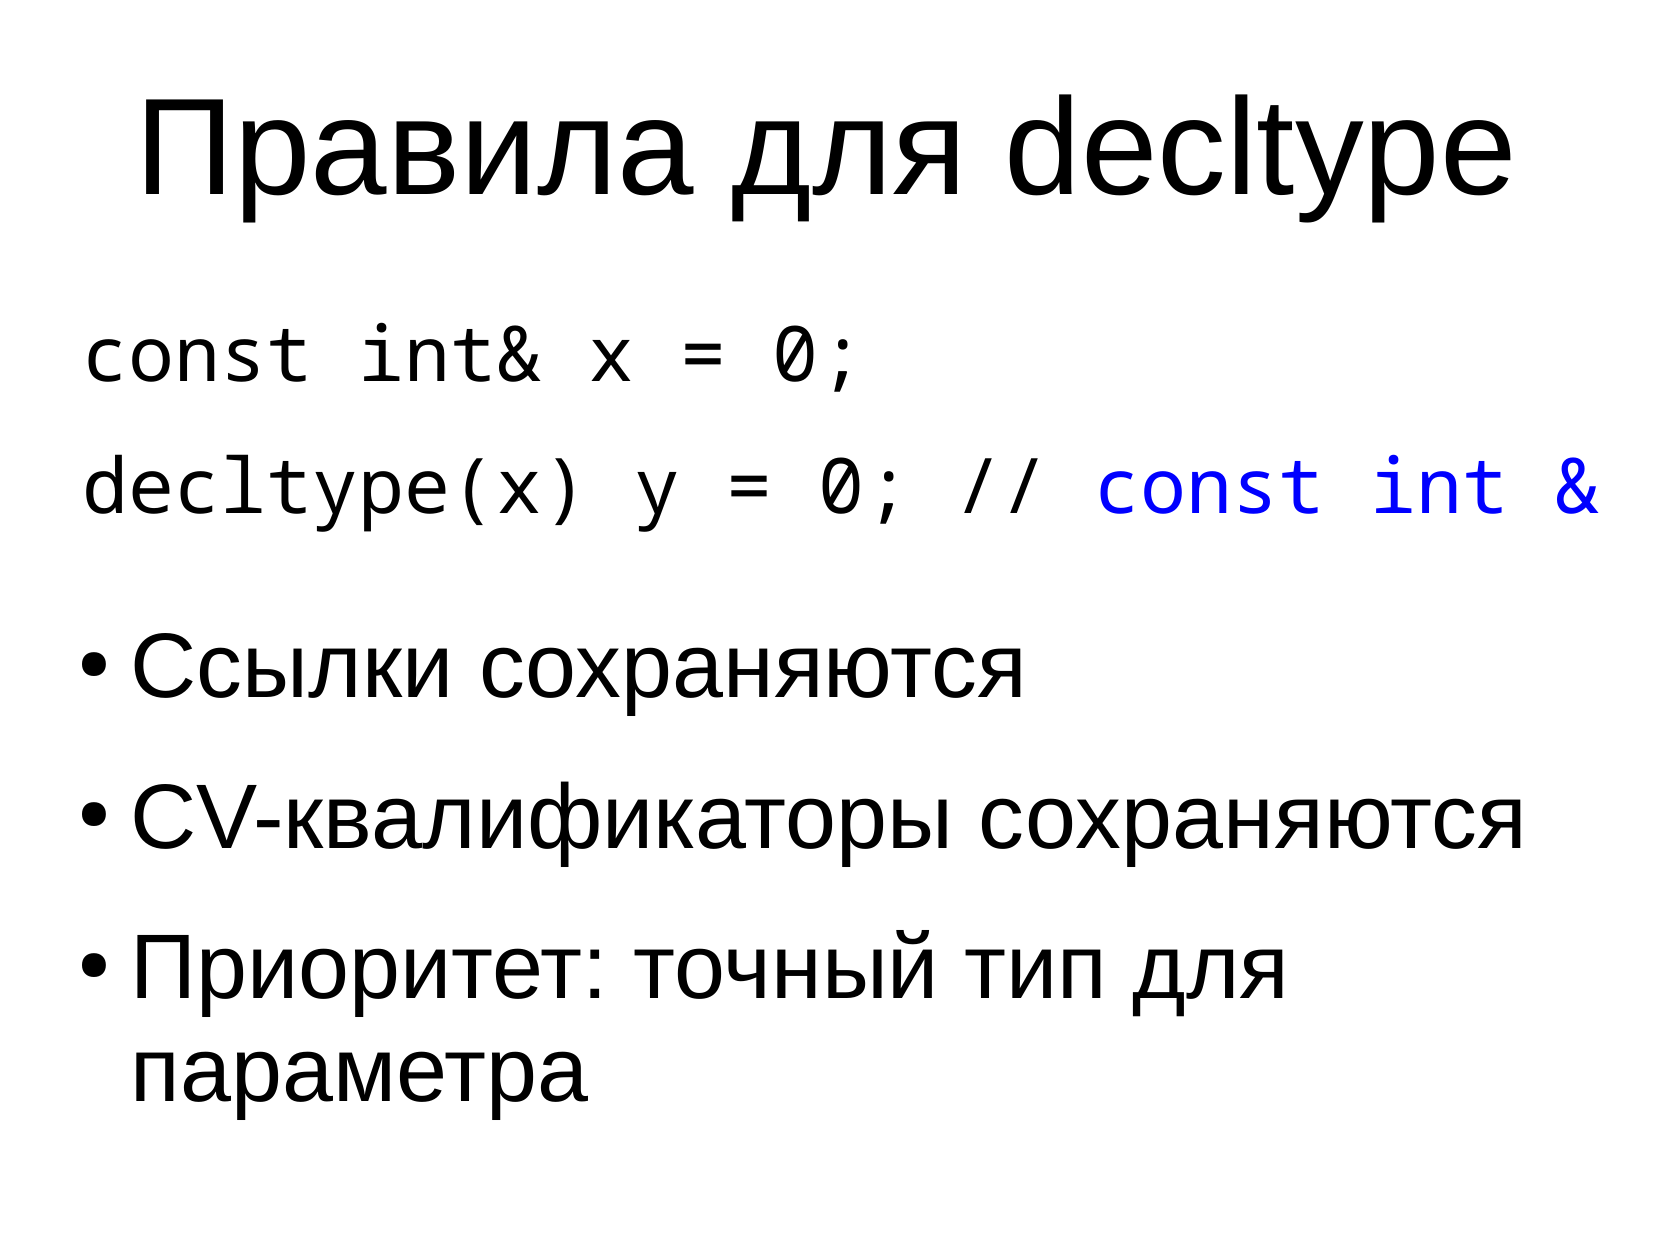

# Правила для decltype
const int& x = 0;
decltype(x) y = 0; // const int &
Ссылки сохраняются
CV-квалификаторы сохраняются
Приоритет: точный тип для параметра